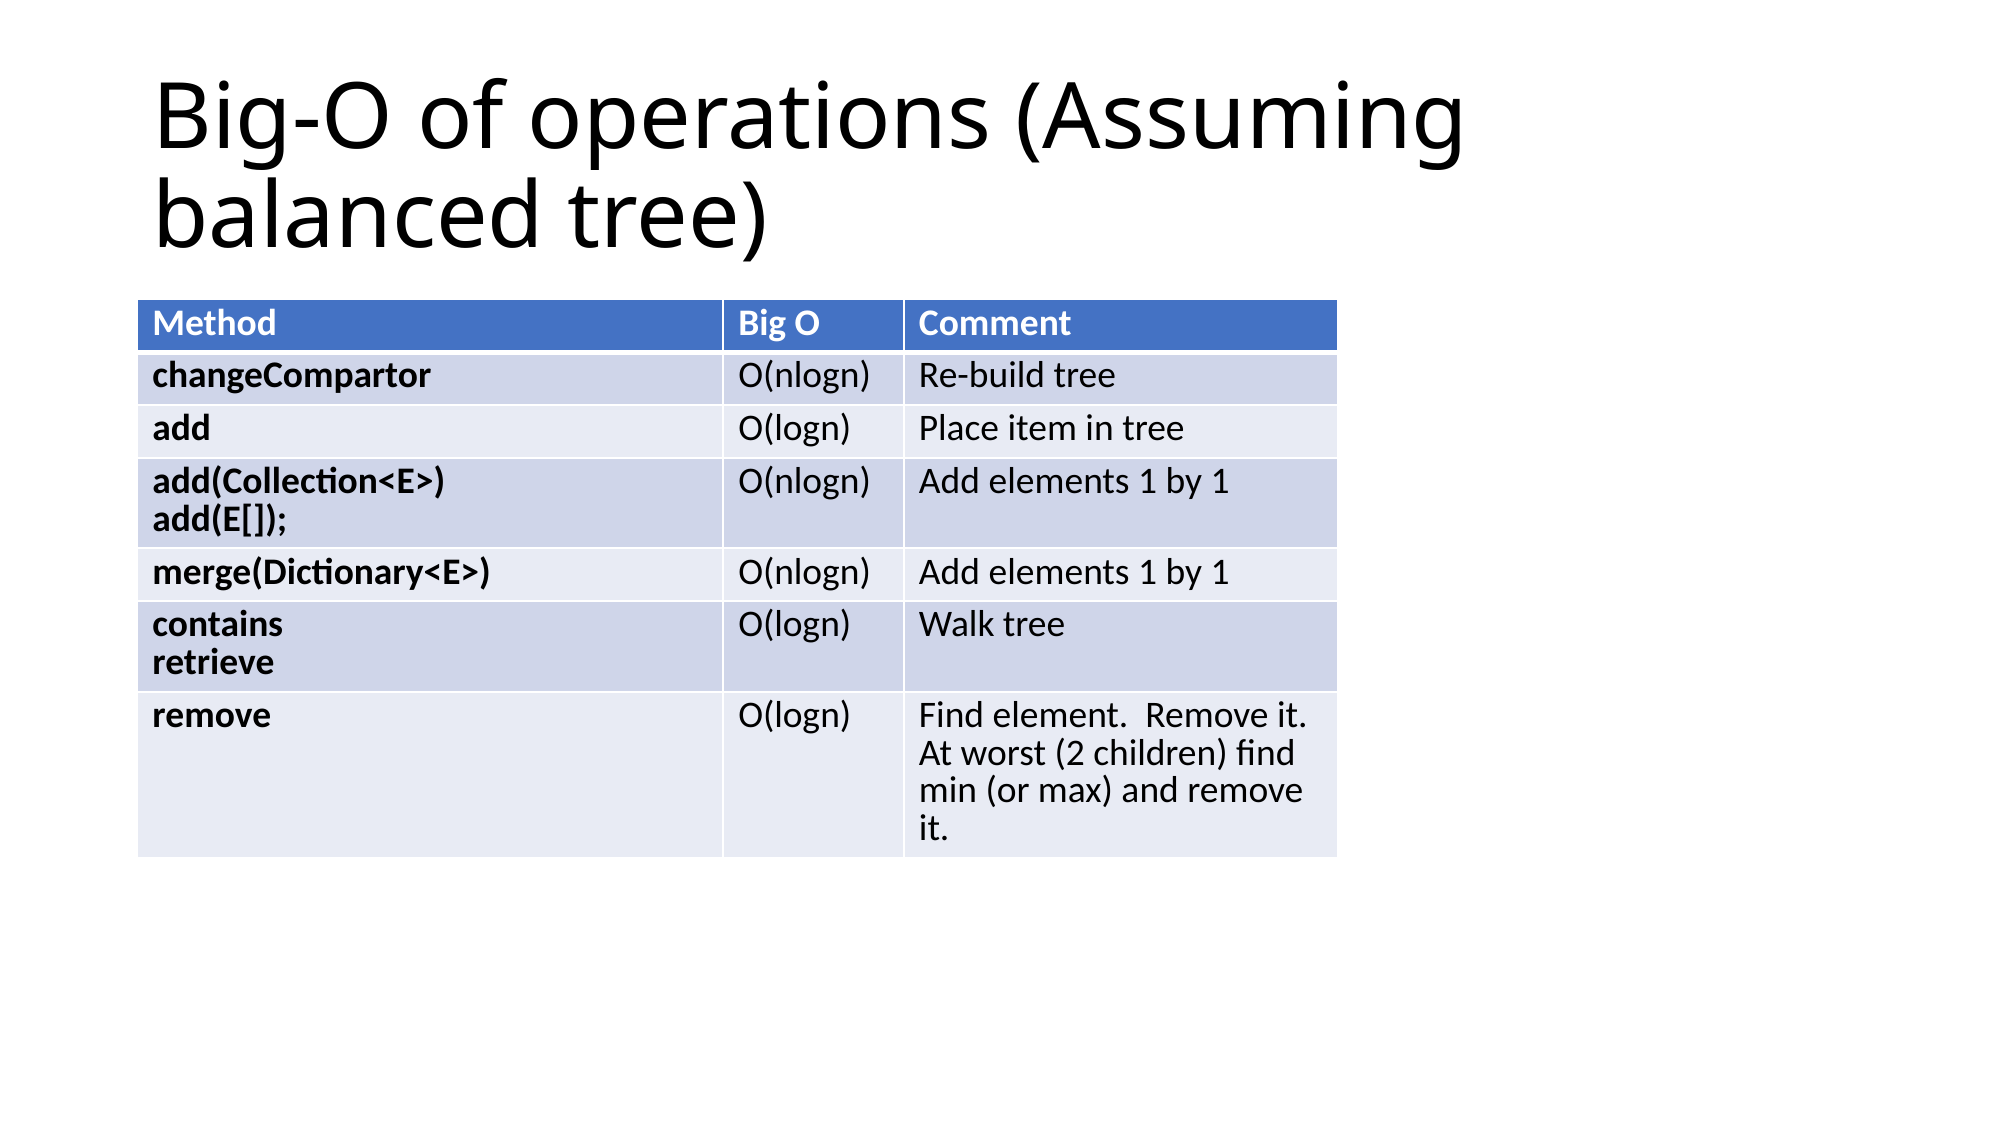

# Big-O of operations (Assuming balanced tree)
| Method | Big O | Comment |
| --- | --- | --- |
| changeCompartor | O(nlogn) | Re-build tree |
| add | O(logn) | Place item in tree |
| add(Collection<E>) add(E[]); | O(nlogn) | Add elements 1 by 1 |
| merge(Dictionary<E>) | O(nlogn) | Add elements 1 by 1 |
| contains retrieve | O(logn) | Walk tree |
| remove | O(logn) | Find element. Remove it. At worst (2 children) find min (or max) and remove it. |